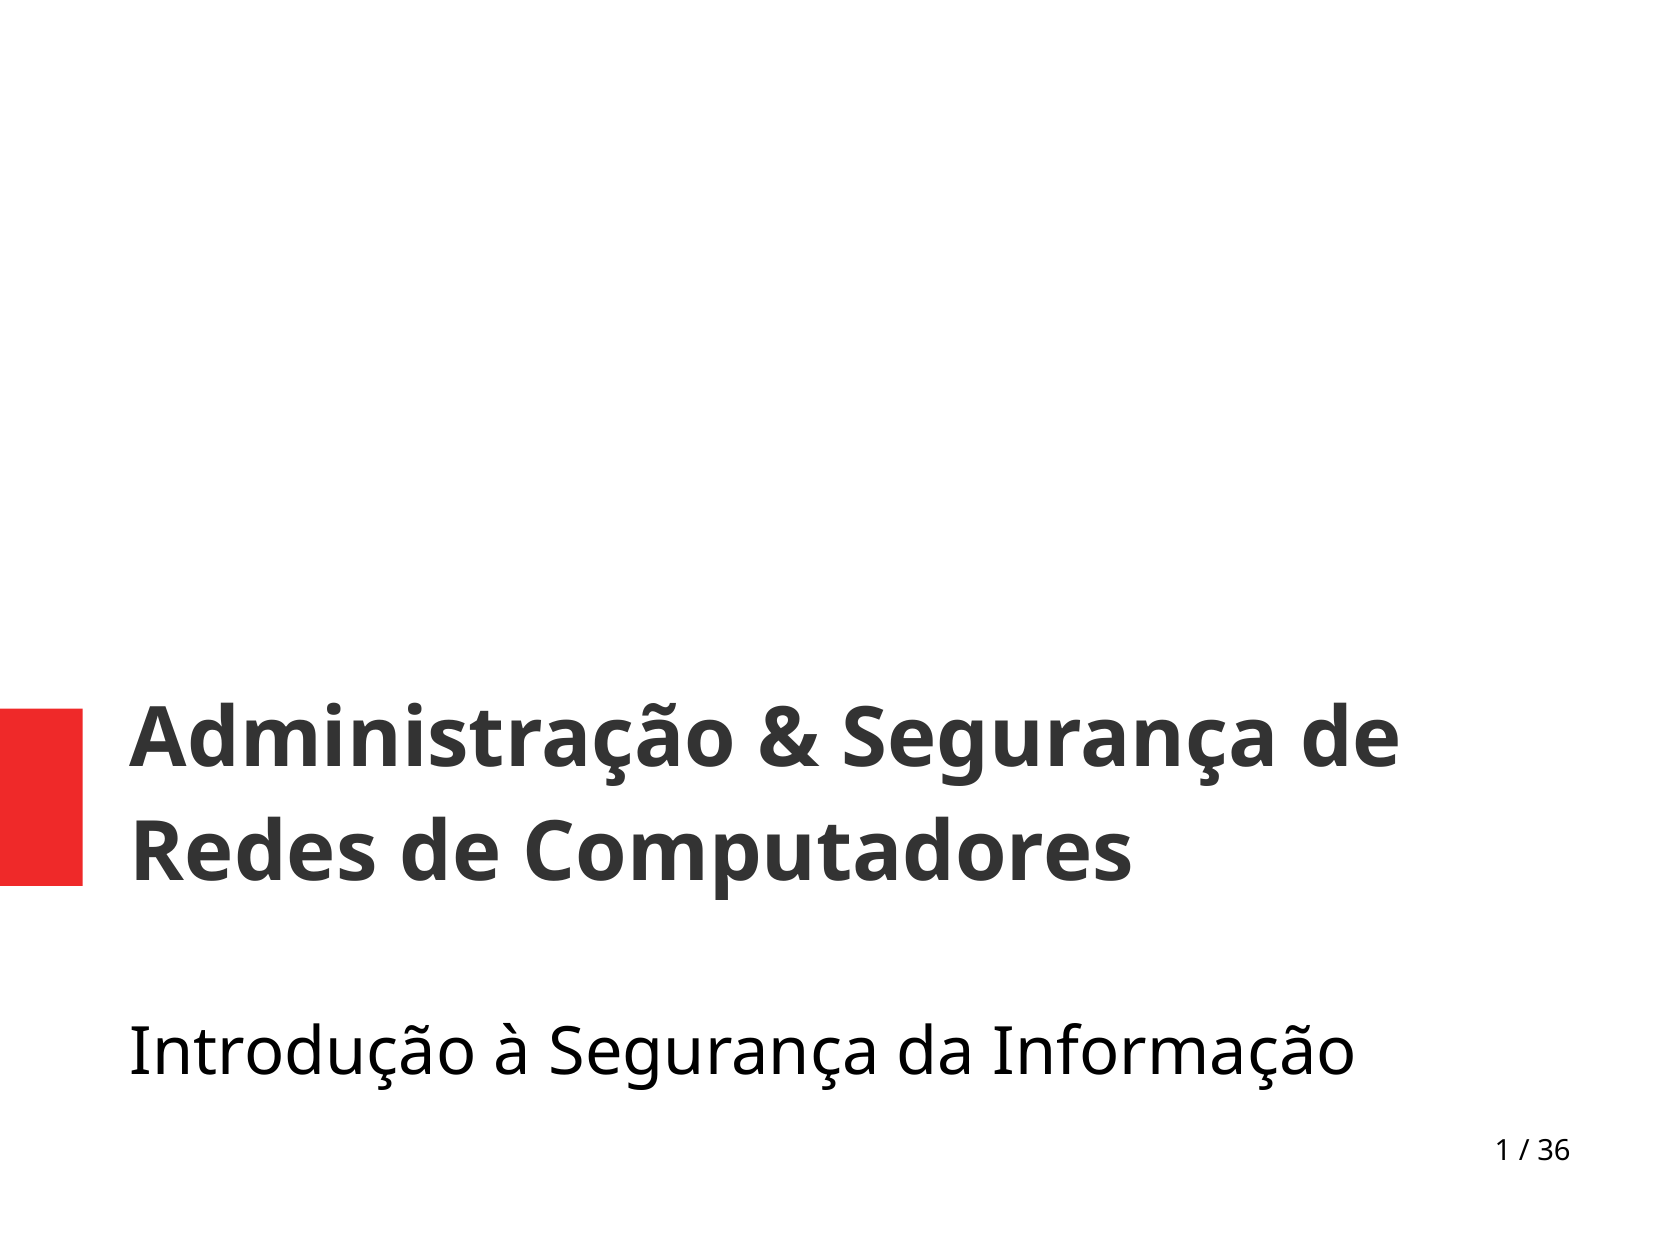

# Administração & Segurança de Redes de Computadores
Introdução à Segurança da Informação
1